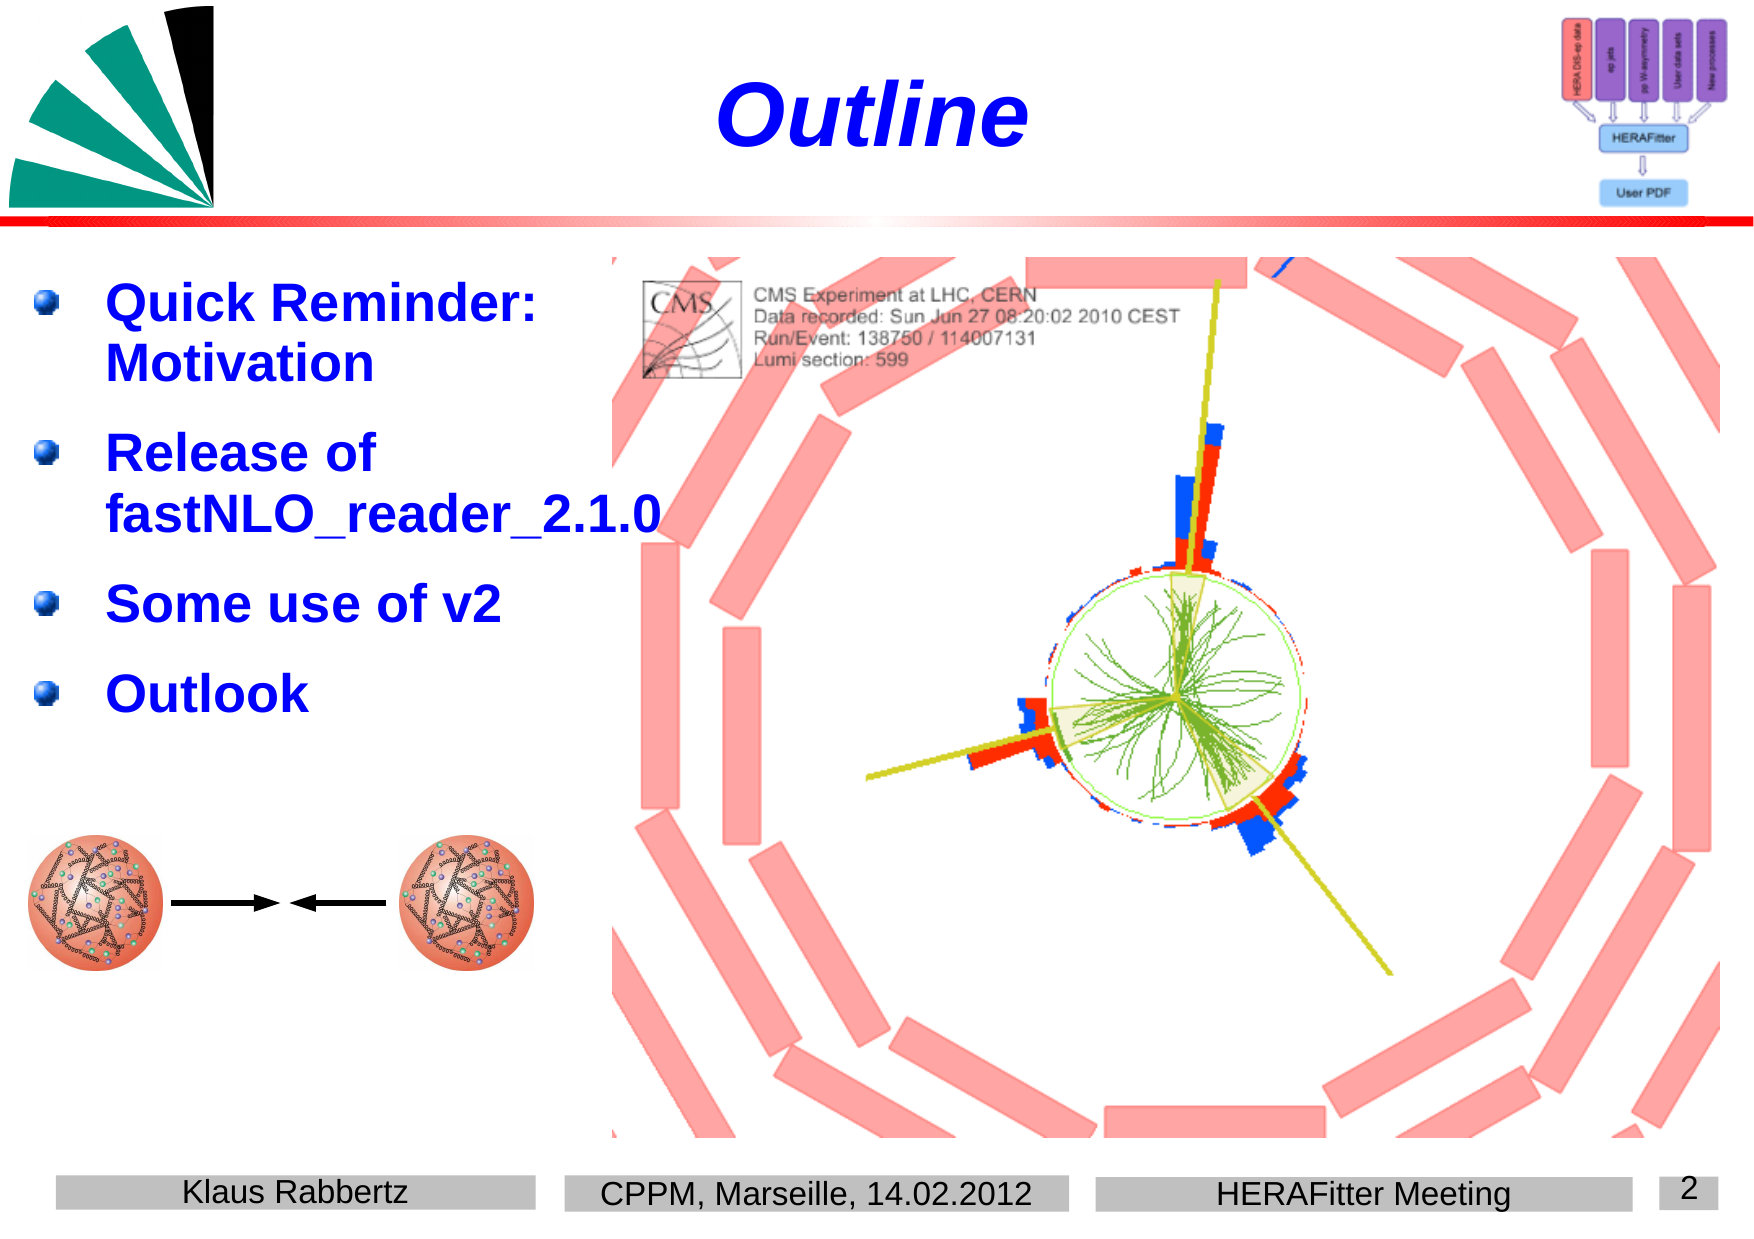

# Outline
Quick Reminder: Motivation
Release of fastNLO_reader_2.1.0
Some use of v2
Outlook